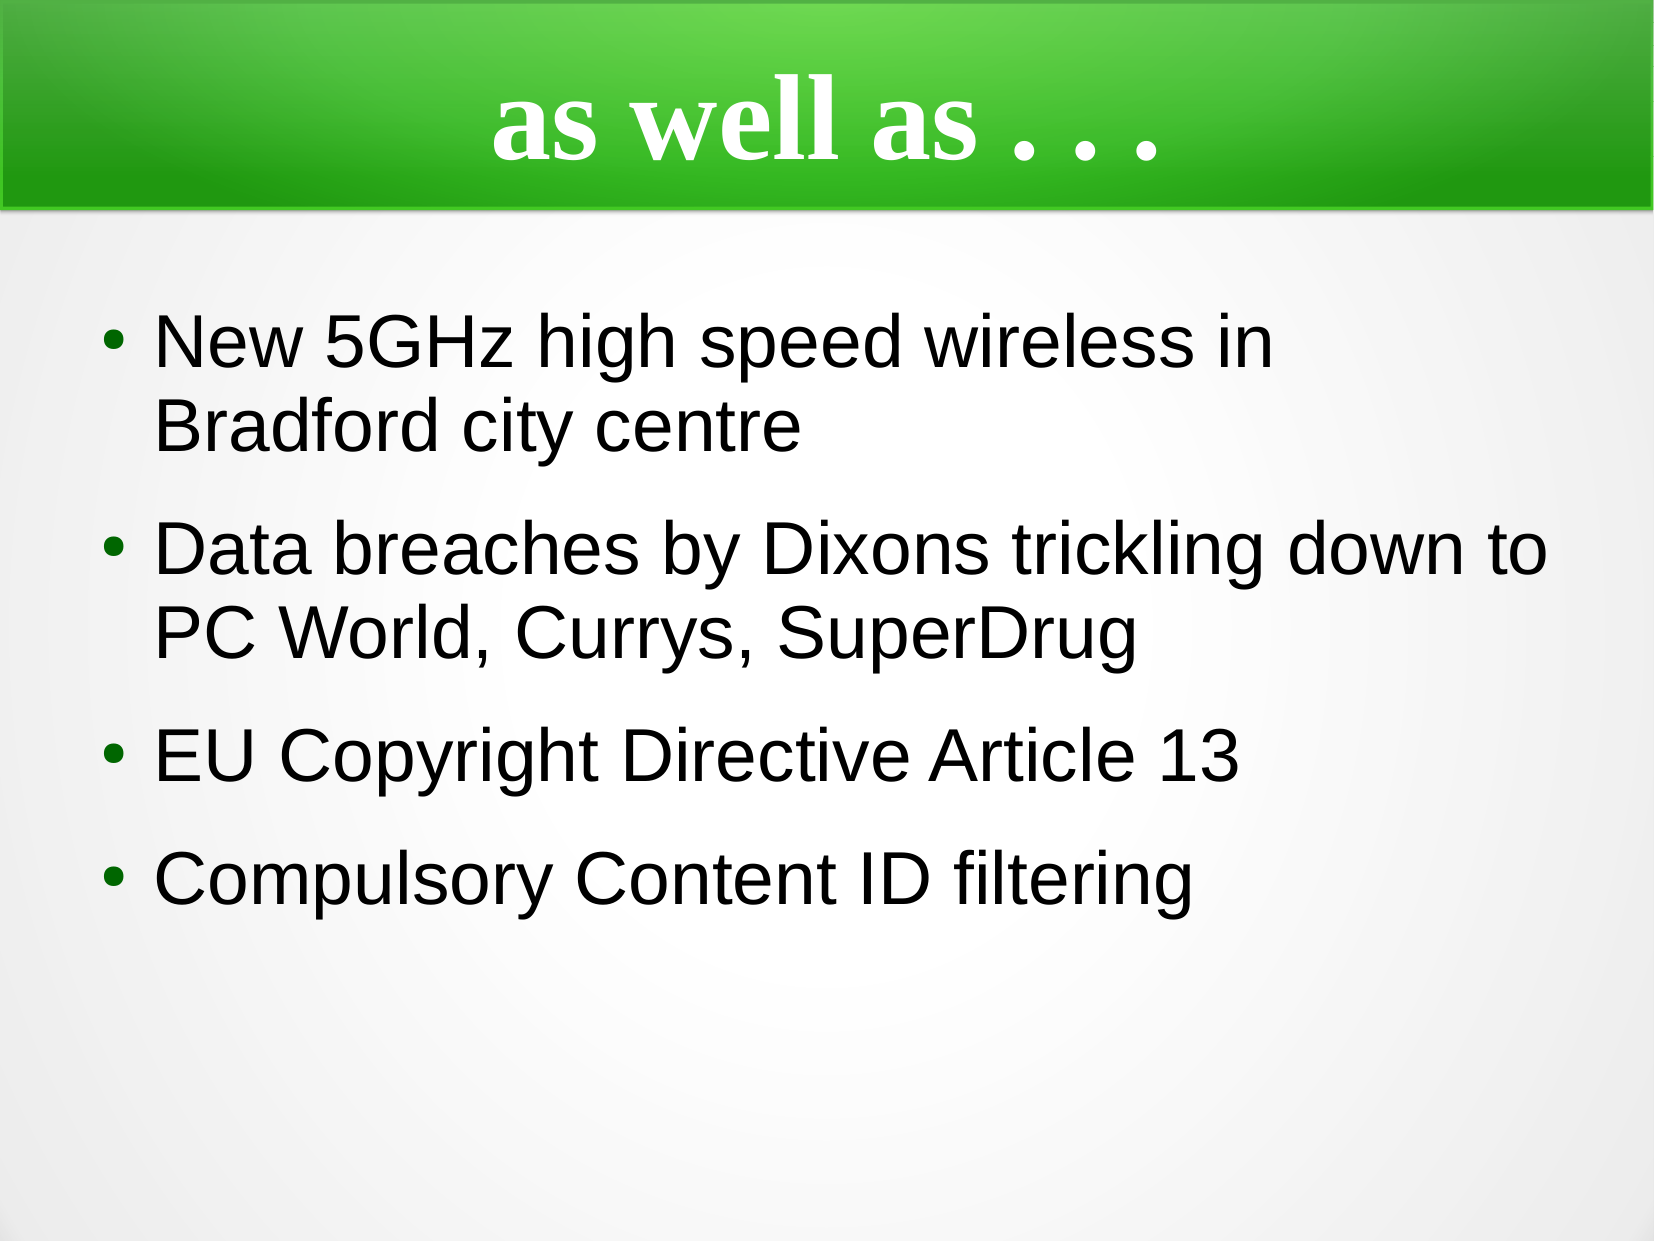

# as well as . . .
New 5GHz high speed wireless in Bradford city centre
Data breaches by Dixons trickling down to PC World, Currys, SuperDrug
EU Copyright Directive Article 13
Compulsory Content ID filtering